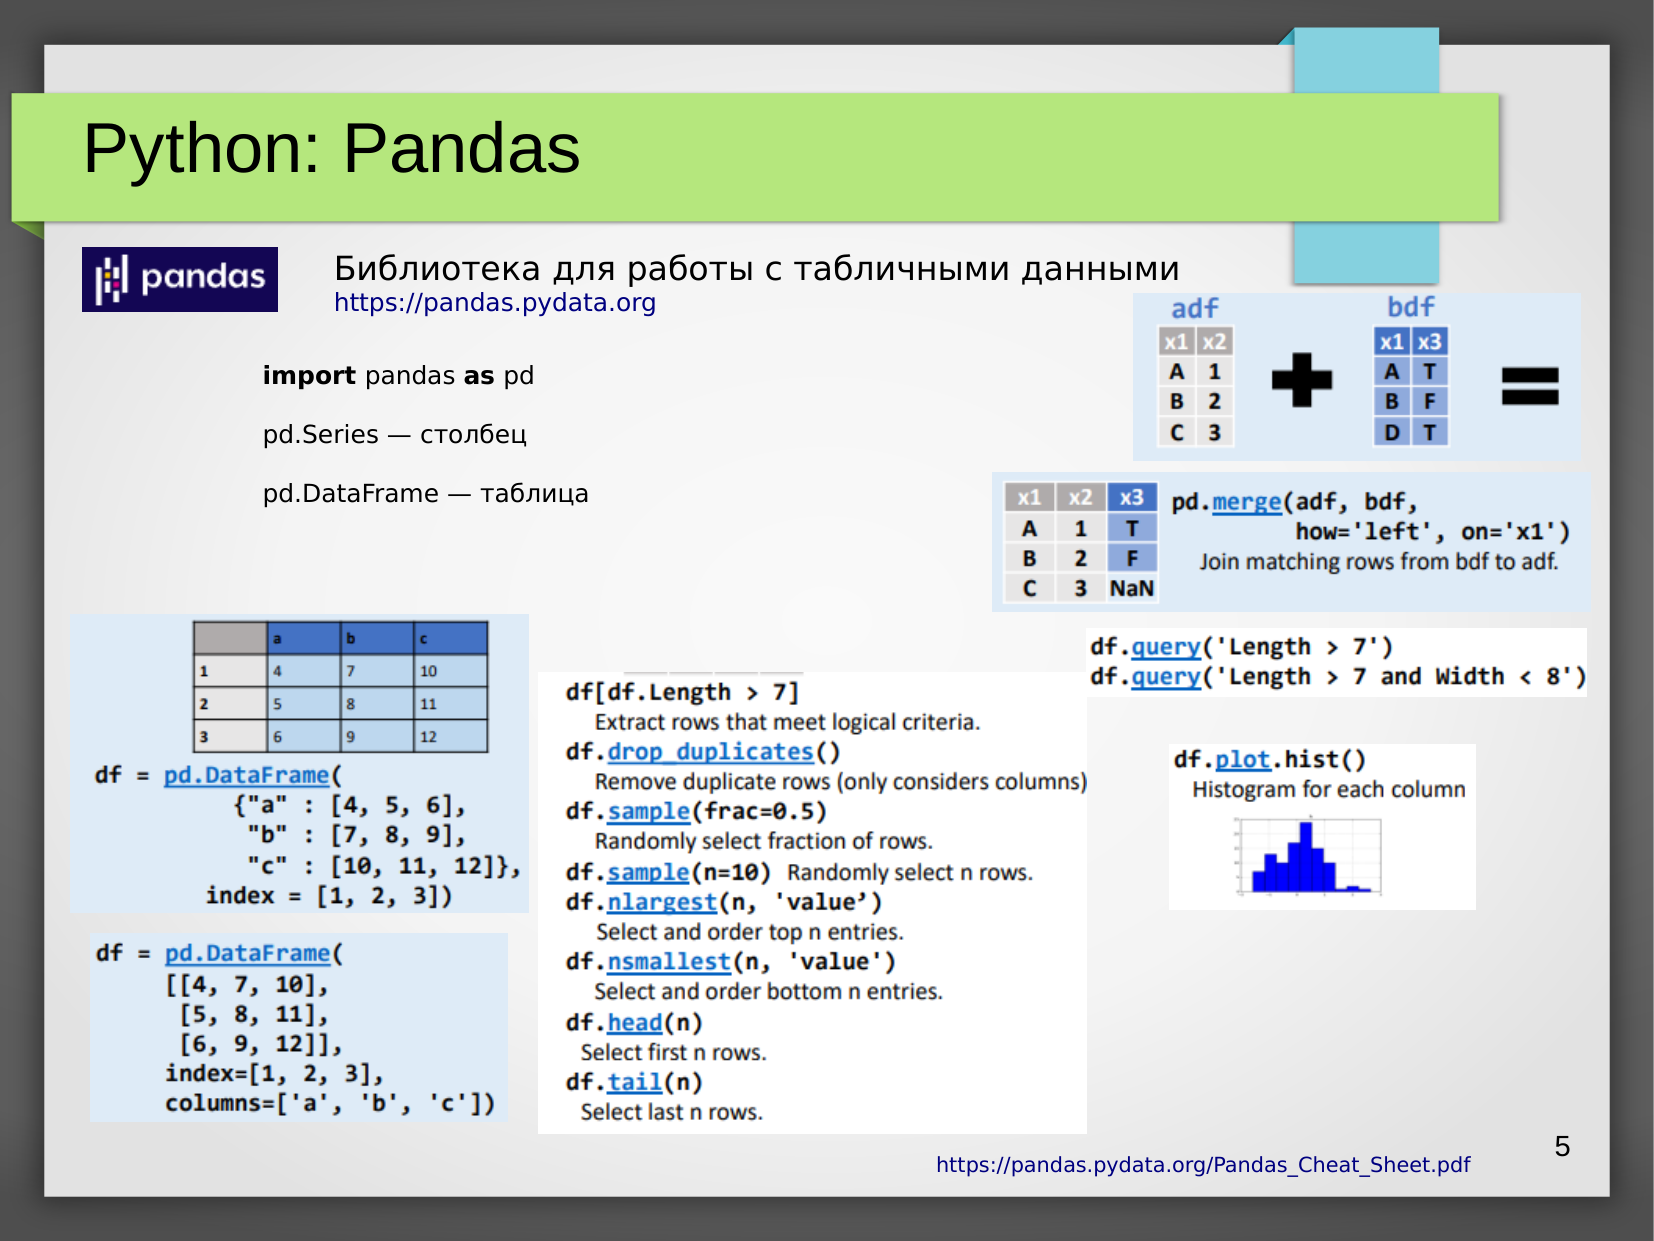

# Python: Pandas
Библиотека для работы с табличными данными
https://pandas.pydata.org
import pandas as pd
pd.Series — столбец
pd.DataFrame — таблица
5
https://pandas.pydata.org/Pandas_Cheat_Sheet.pdf